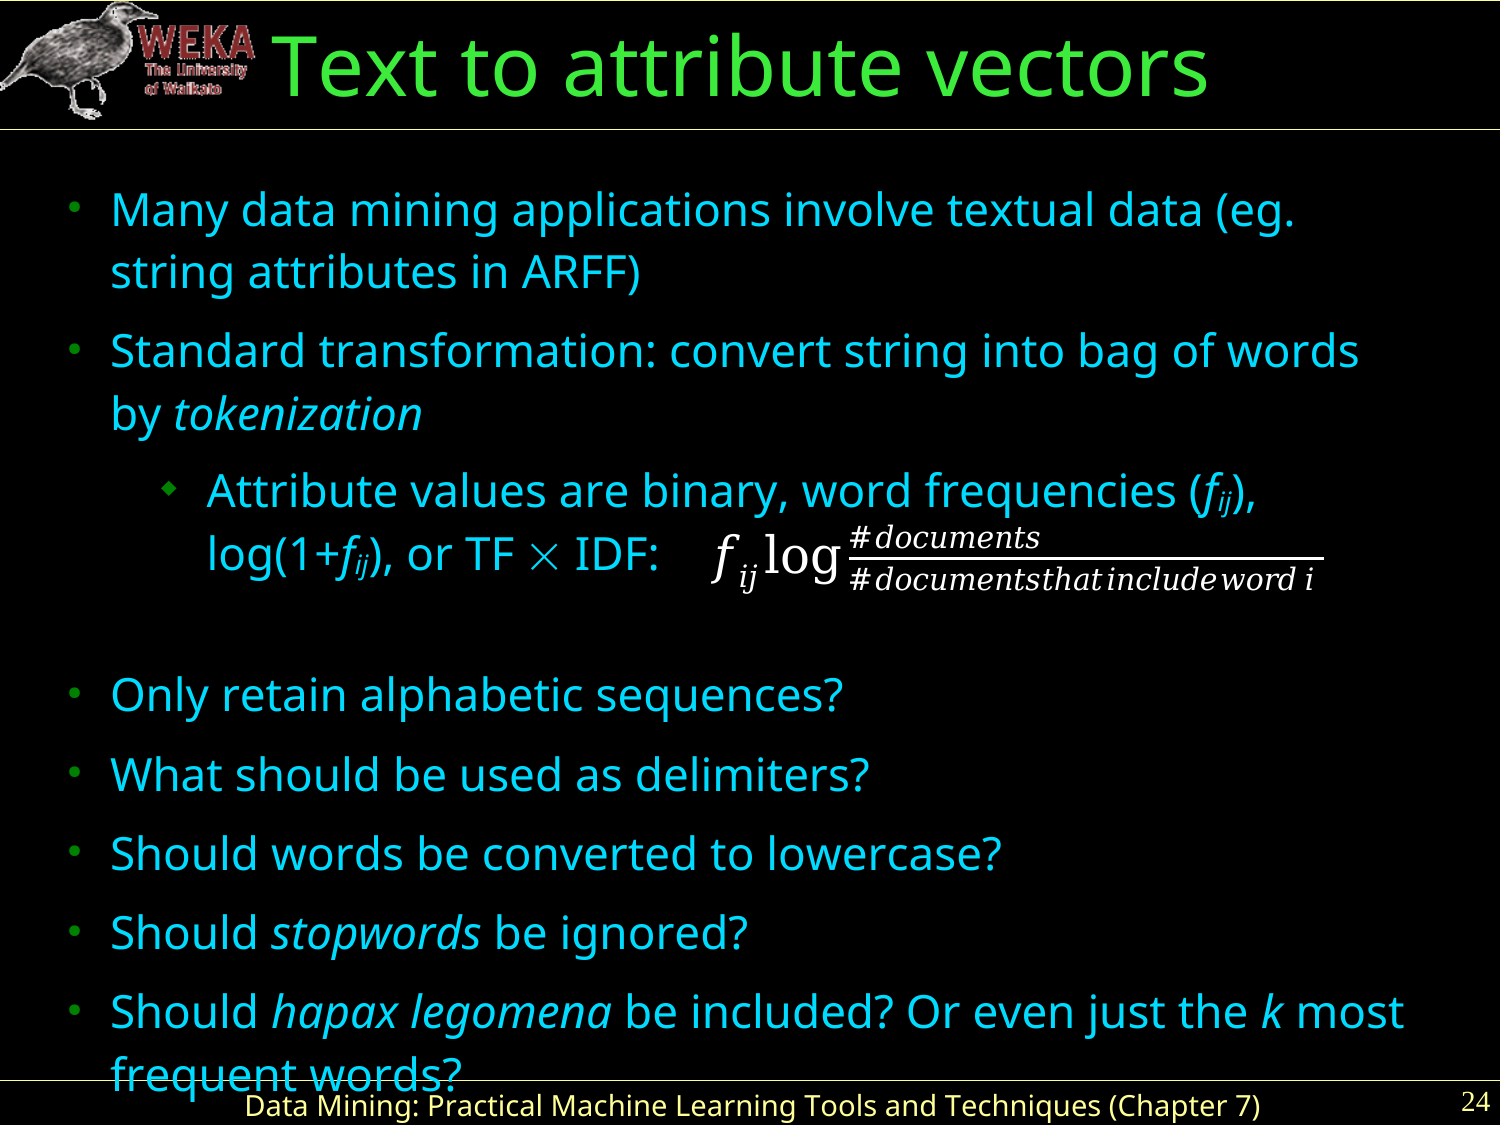

# Text to attribute vectors
Many data mining applications involve textual data (eg. string attributes in ARFF)
Standard transformation: convert string into bag of words by tokenization
Attribute values are binary, word frequencies (fij), log(1+fij), or TF  IDF:
Only retain alphabetic sequences?
What should be used as delimiters?
Should words be converted to lowercase?
Should stopwords be ignored?
Should hapax legomena be included? Or even just the k most frequent words?
Data Mining: Practical Machine Learning Tools and Techniques (Chapter 7)
24